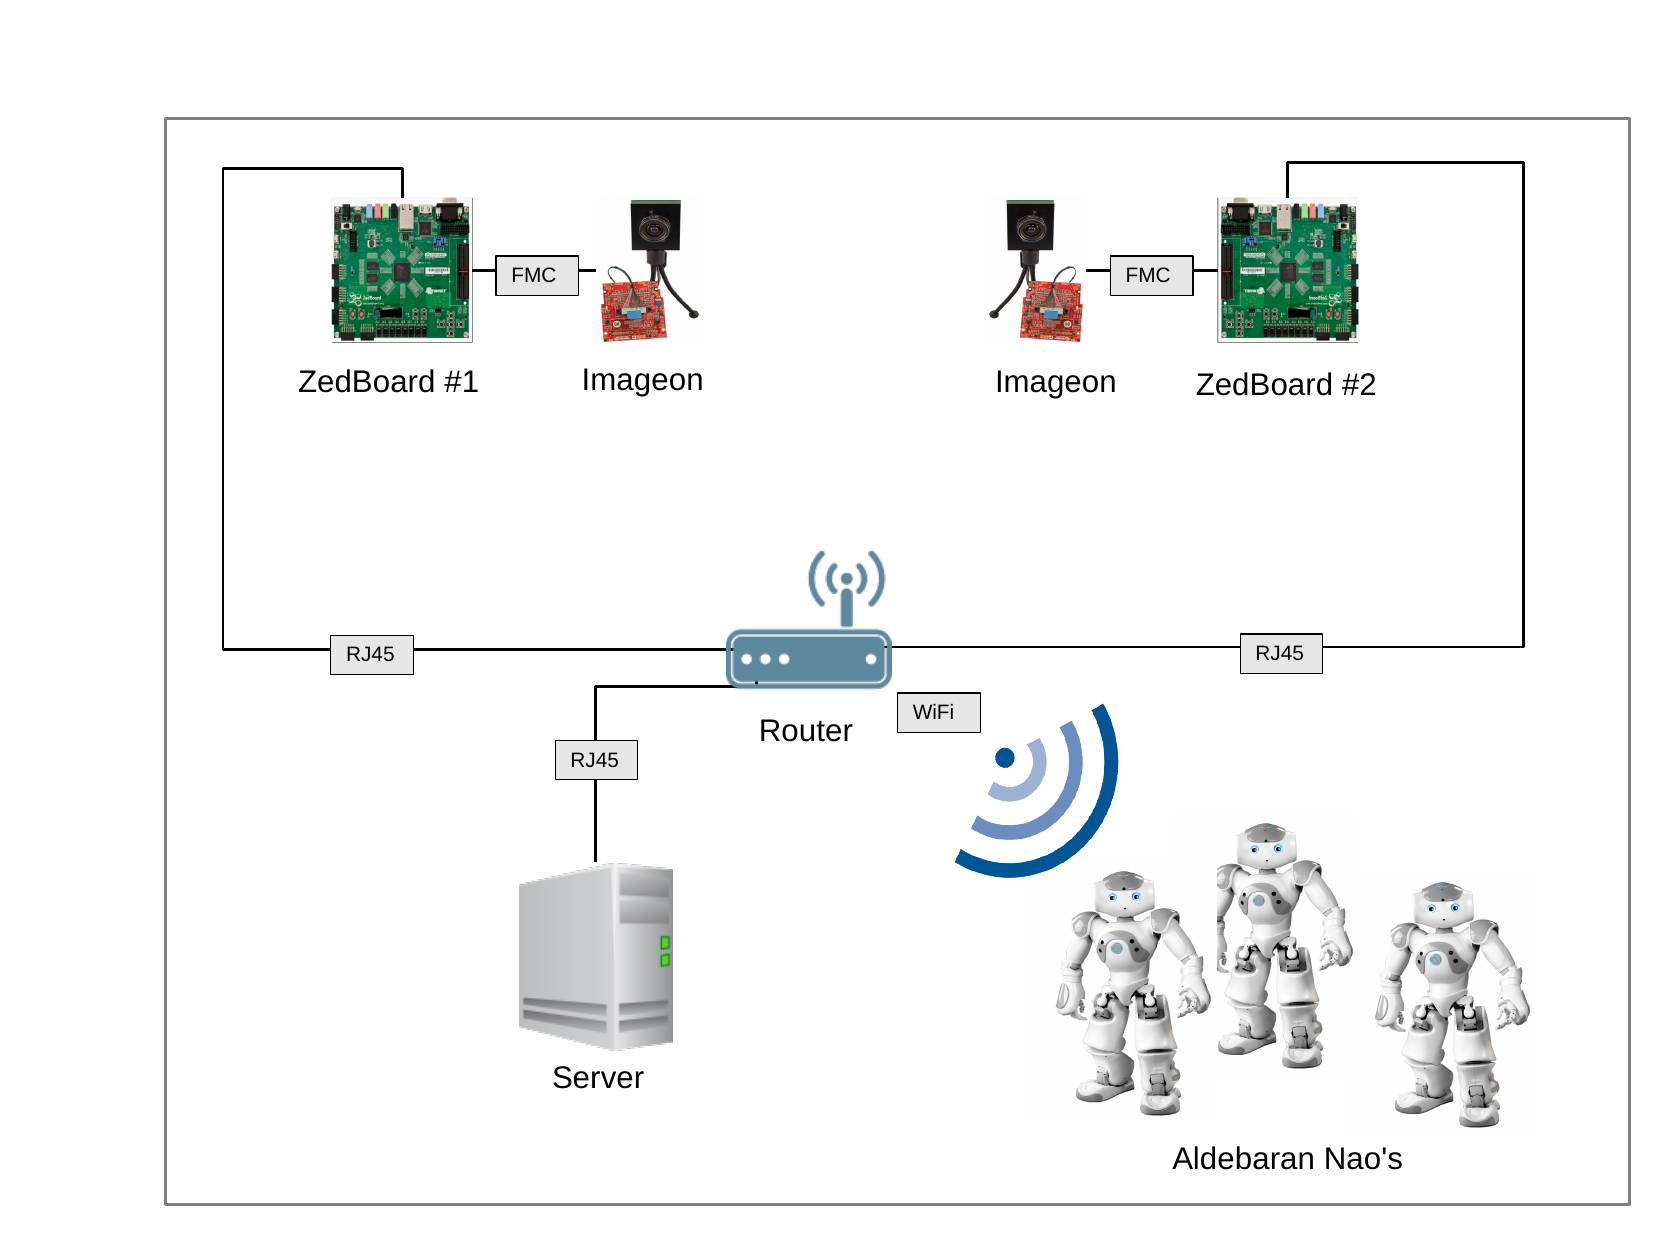

FMC
FMC
Imageon
ZedBoard #1
Imageon
ZedBoard #2
RJ45
RJ45
WiFi
Router
RJ45
Server
Aldebaran Nao's